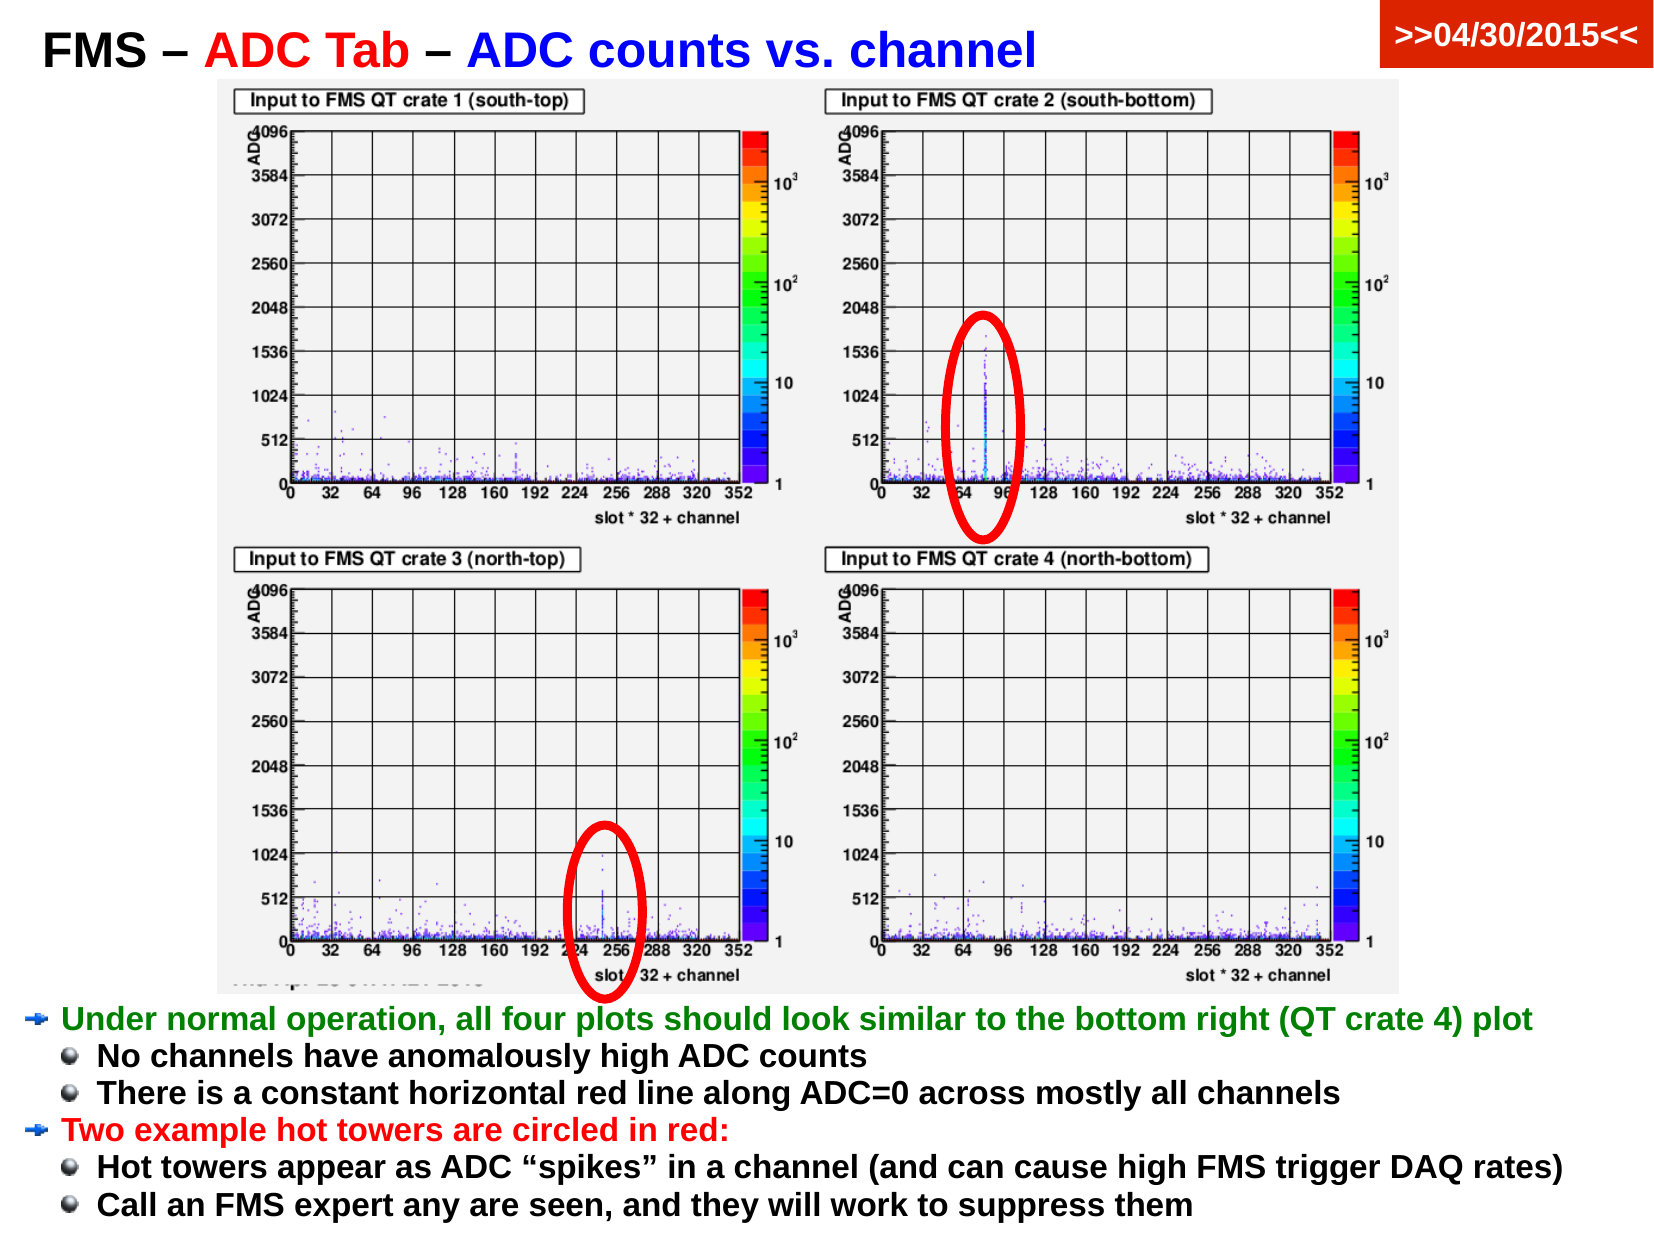

>>04/30/2015<<
FMS – ADC Tab – ADC counts vs. channel
Under normal operation, all four plots should look similar to the bottom right (QT crate 4) plot
No channels have anomalously high ADC counts
There is a constant horizontal red line along ADC=0 across mostly all channels
Two example hot towers are circled in red:
Hot towers appear as ADC “spikes” in a channel (and can cause high FMS trigger DAQ rates)
Call an FMS expert any are seen, and they will work to suppress them